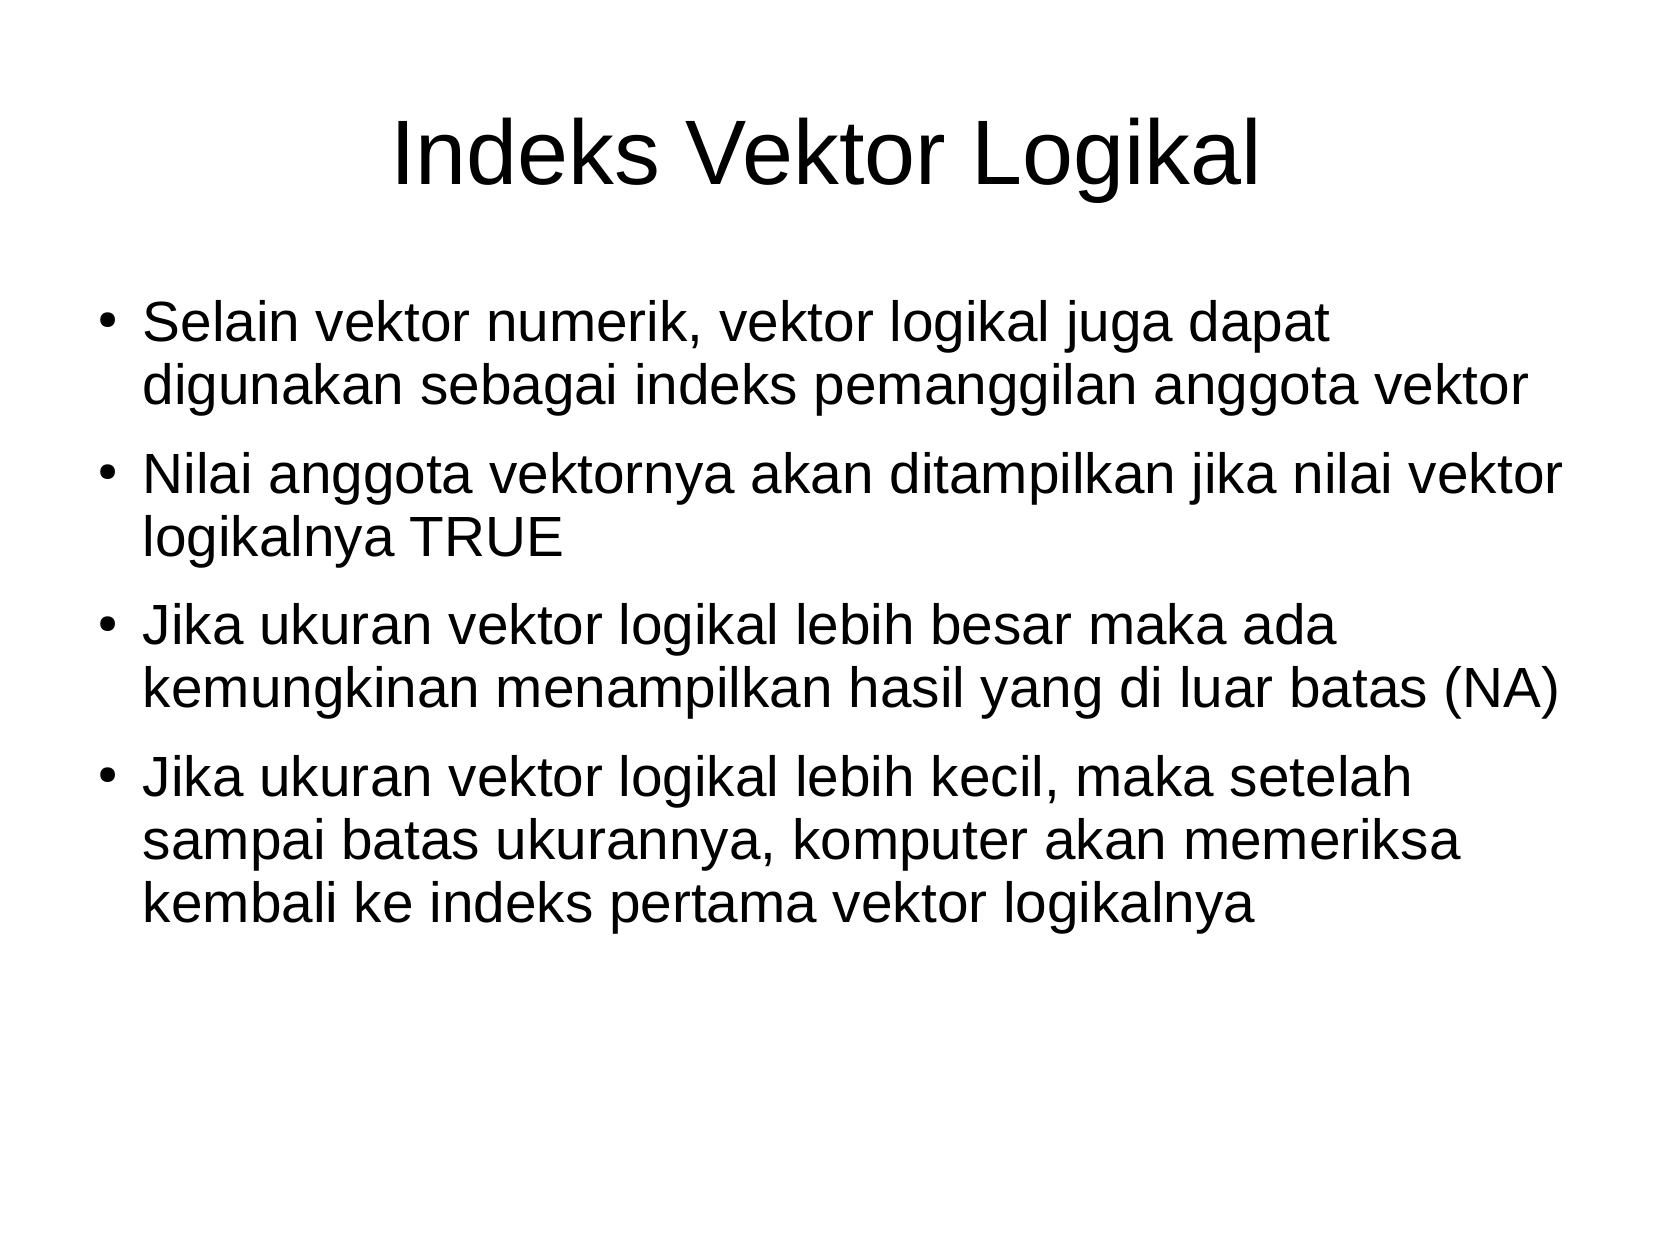

# Indeks Vektor Logikal
Selain vektor numerik, vektor logikal juga dapat digunakan sebagai indeks pemanggilan anggota vektor
Nilai anggota vektornya akan ditampilkan jika nilai vektor logikalnya TRUE
Jika ukuran vektor logikal lebih besar maka ada kemungkinan menampilkan hasil yang di luar batas (NA)
Jika ukuran vektor logikal lebih kecil, maka setelah sampai batas ukurannya, komputer akan memeriksa kembali ke indeks pertama vektor logikalnya